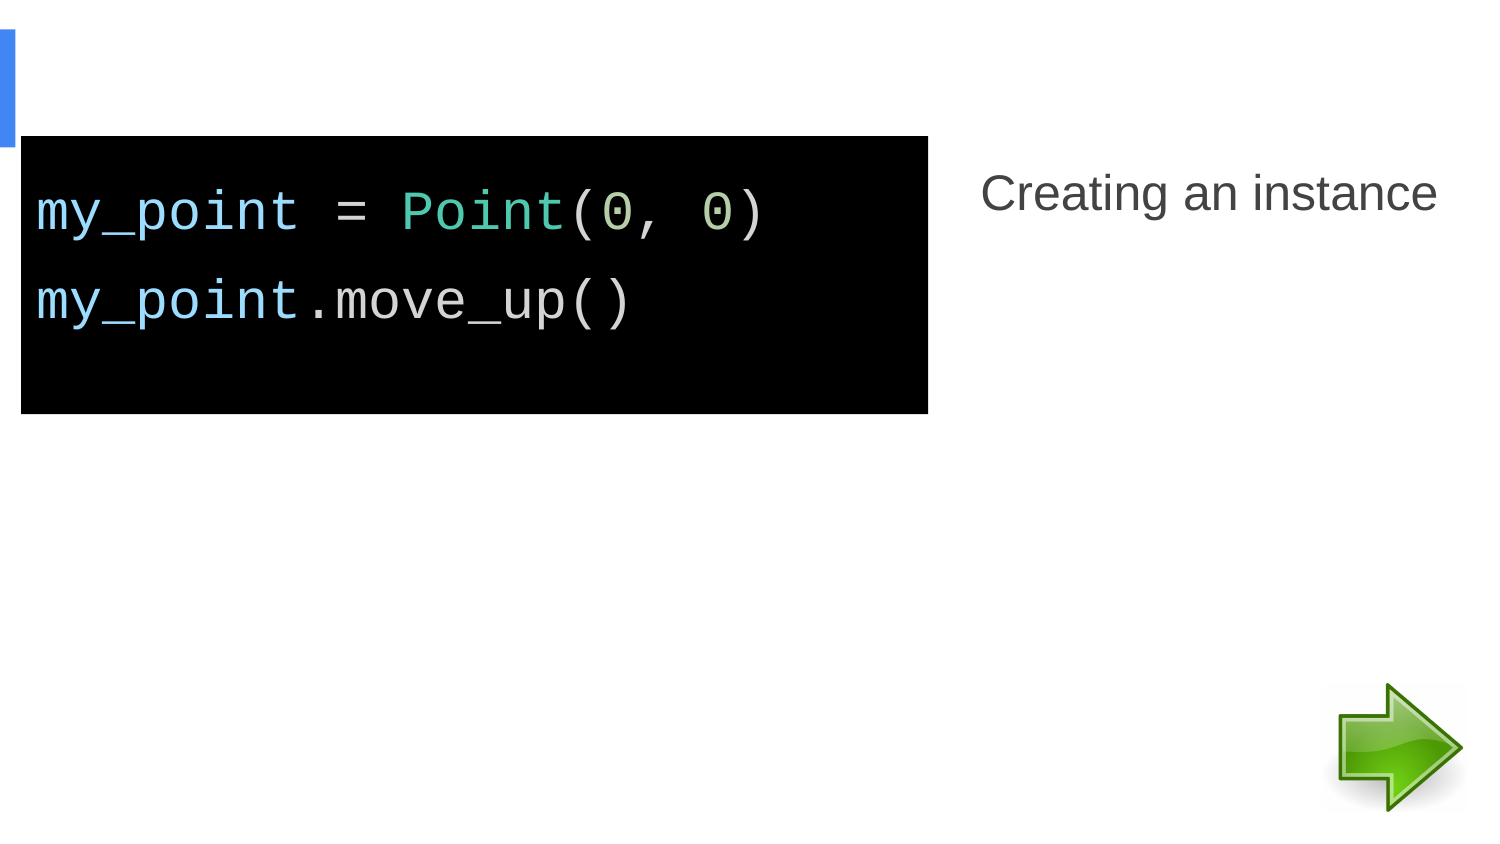

# Creating an instance
my_point = Point(0, 0)
my_point.move_up()